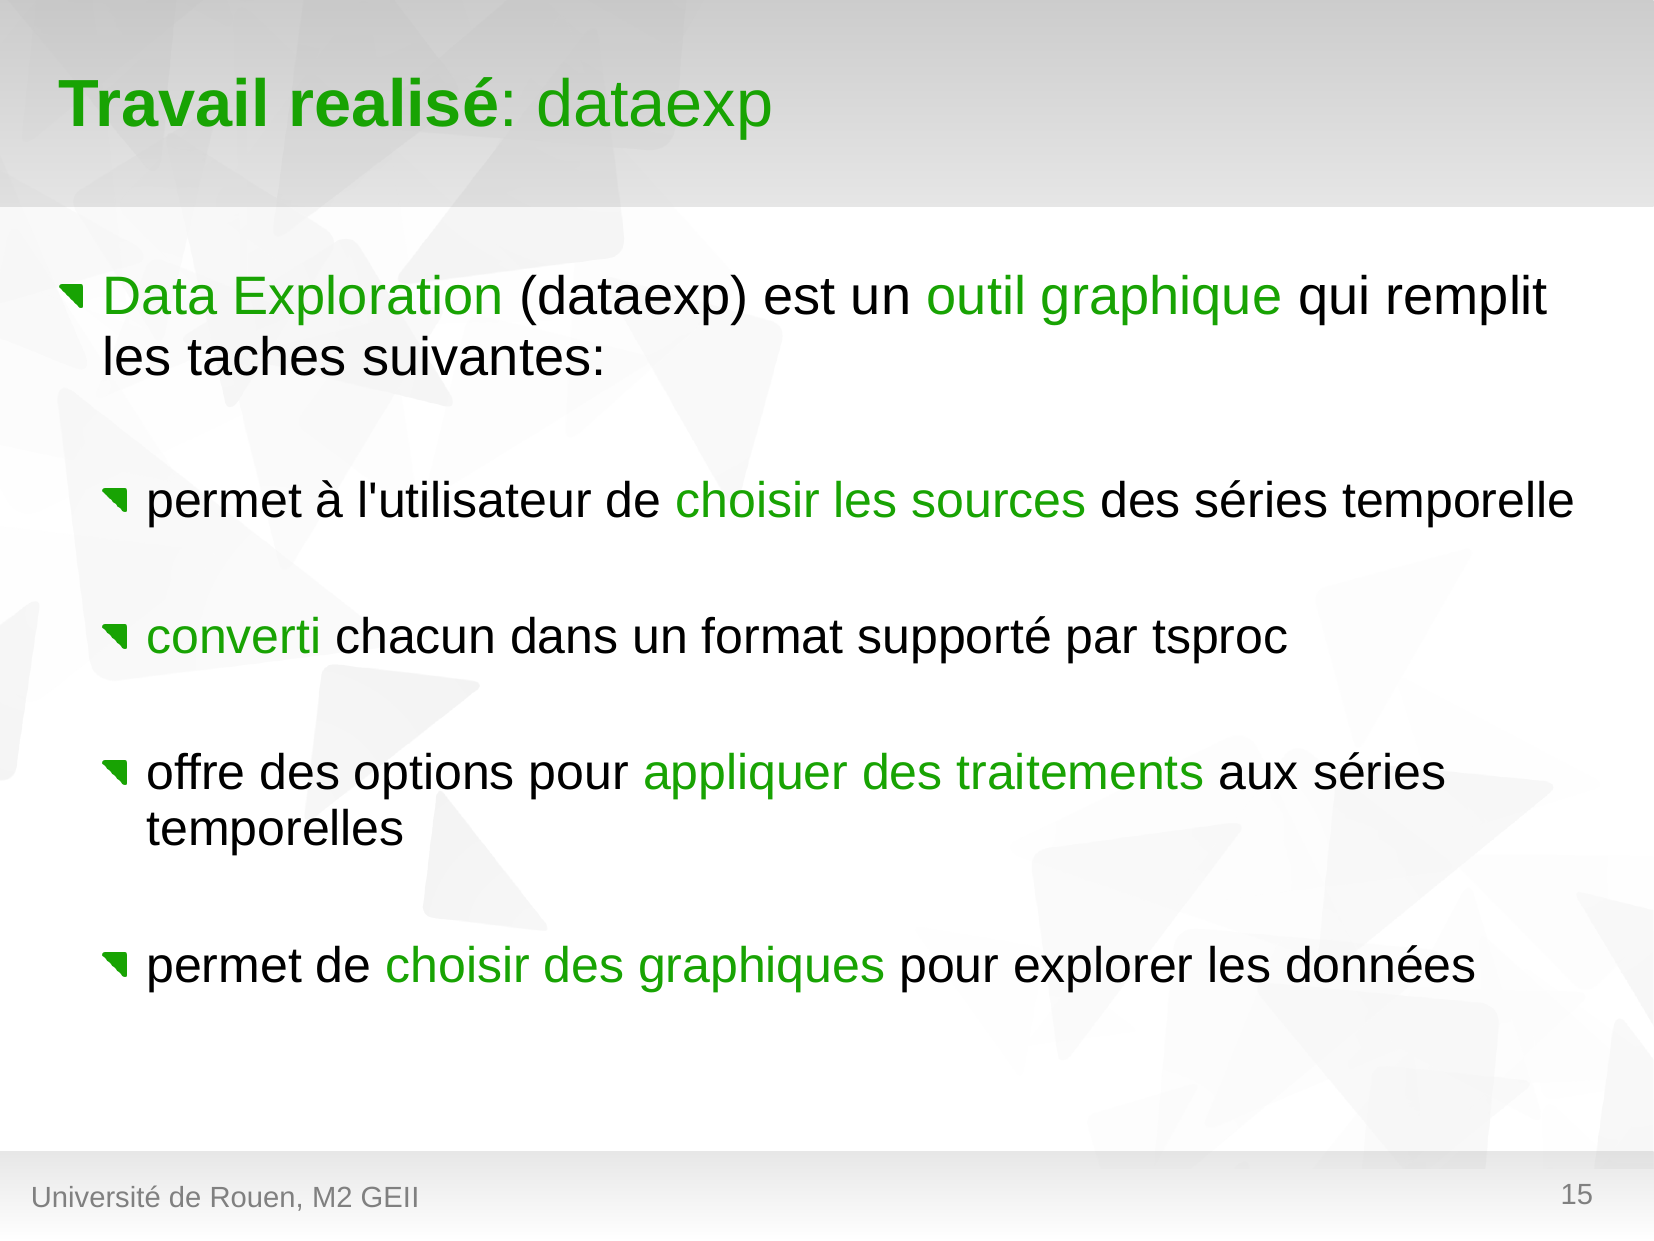

# Travail realisé: dataexp
Data Exploration (dataexp) est un outil graphique qui remplit les taches suivantes:
permet à l'utilisateur de choisir les sources des séries temporelle
converti chacun dans un format supporté par tsproc
offre des options pour appliquer des traitements aux séries temporelles
permet de choisir des graphiques pour explorer les données
15
Université de Rouen, M2 GEII